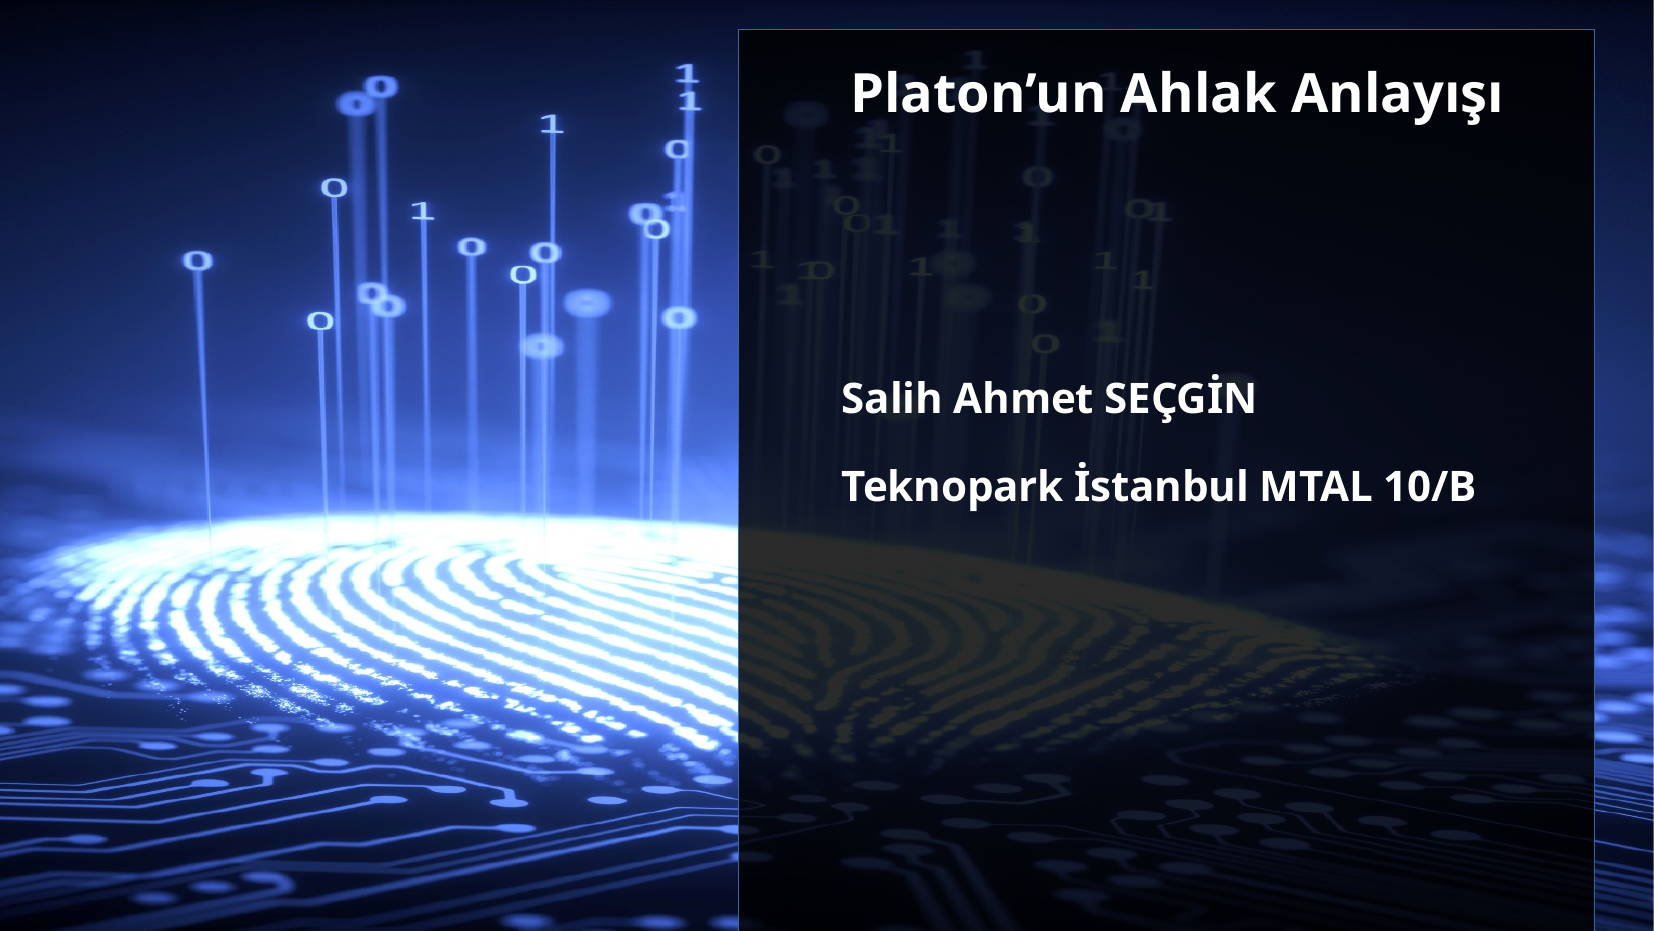

Platon’un Ahlak Anlayışı
Salih Ahmet SEÇGİN
Teknopark İstanbul MTAL 10/B